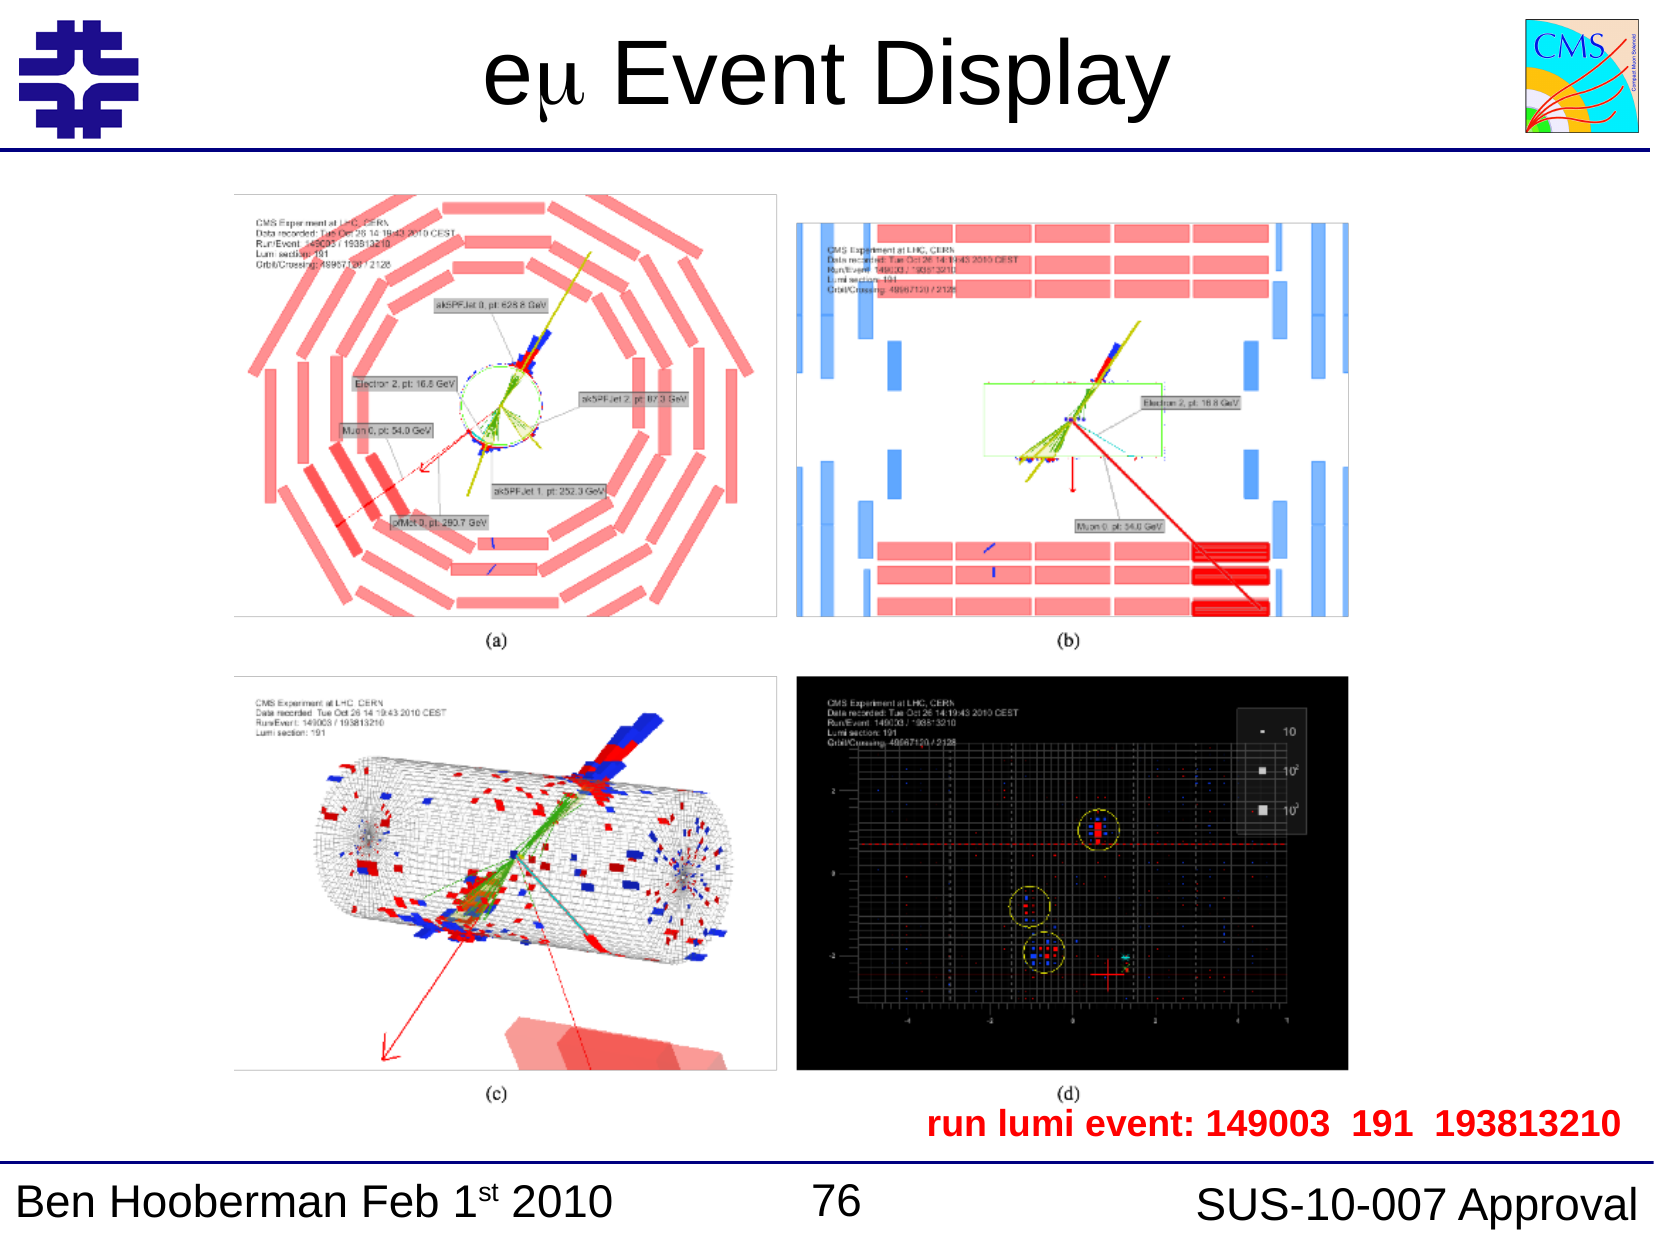

# em Event Display
run lumi event: 149003 191 193813210
76